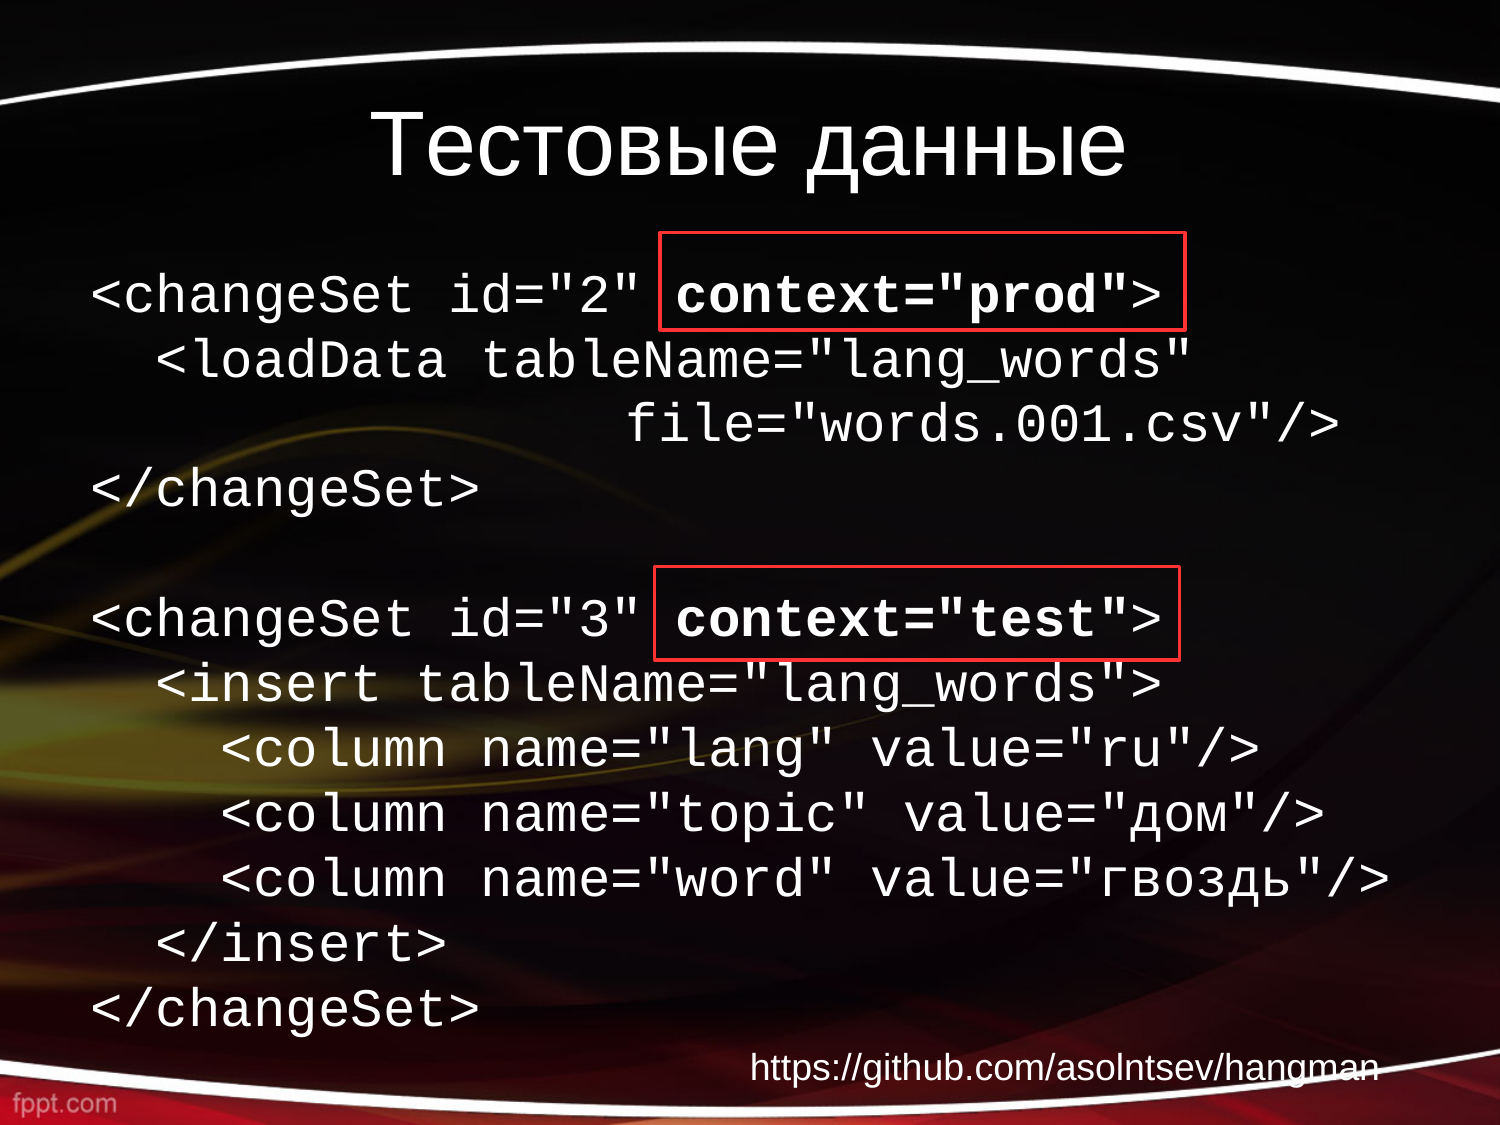

# Тестовые данные
 <changeSet id="2" context="prod">
 <loadData tableName="lang_words"
				file="words.001.csv"/>
 </changeSet>
 <changeSet id="3" context="test">
 <insert tableName="lang_words">
 <column name="lang" value="ru"/>
 <column name="topic" value="дом"/>
 <column name="word" value="гвоздь"/>
 </insert>
 </changeSet>
https://github.com/asolntsev/hangman